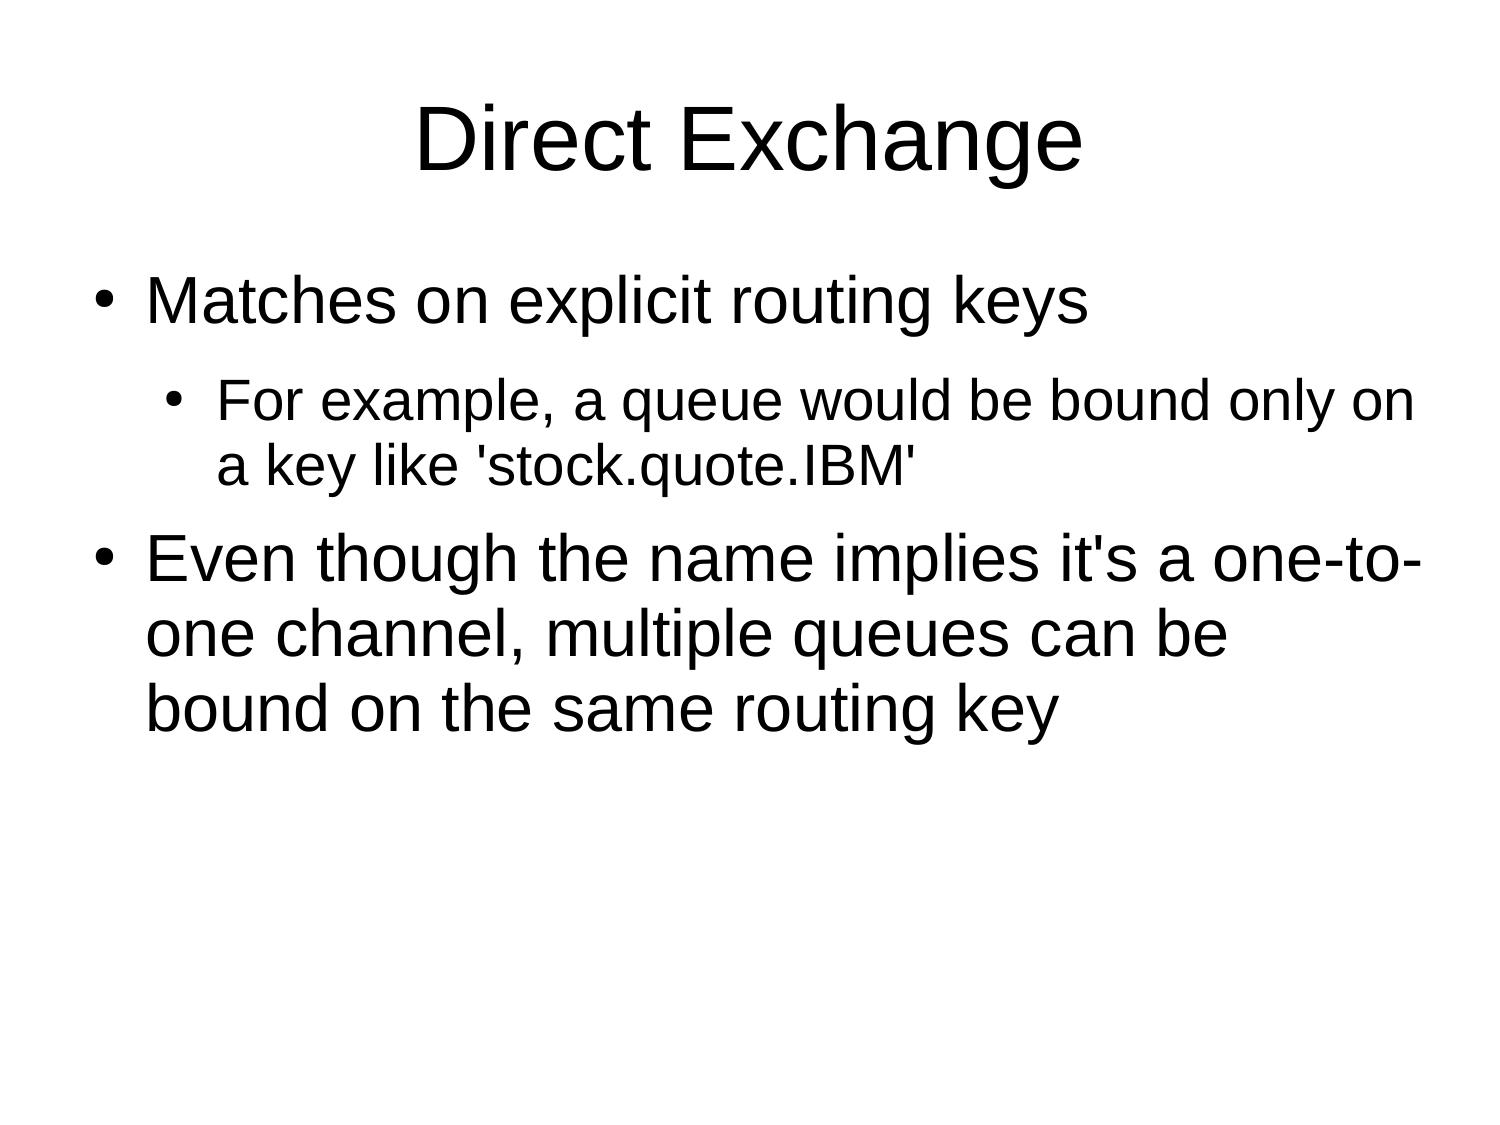

# Direct Exchange
Matches on explicit routing keys
For example, a queue would be bound only on a key like 'stock.quote.IBM'
Even though the name implies it's a one-to-one channel, multiple queues can be bound on the same routing key